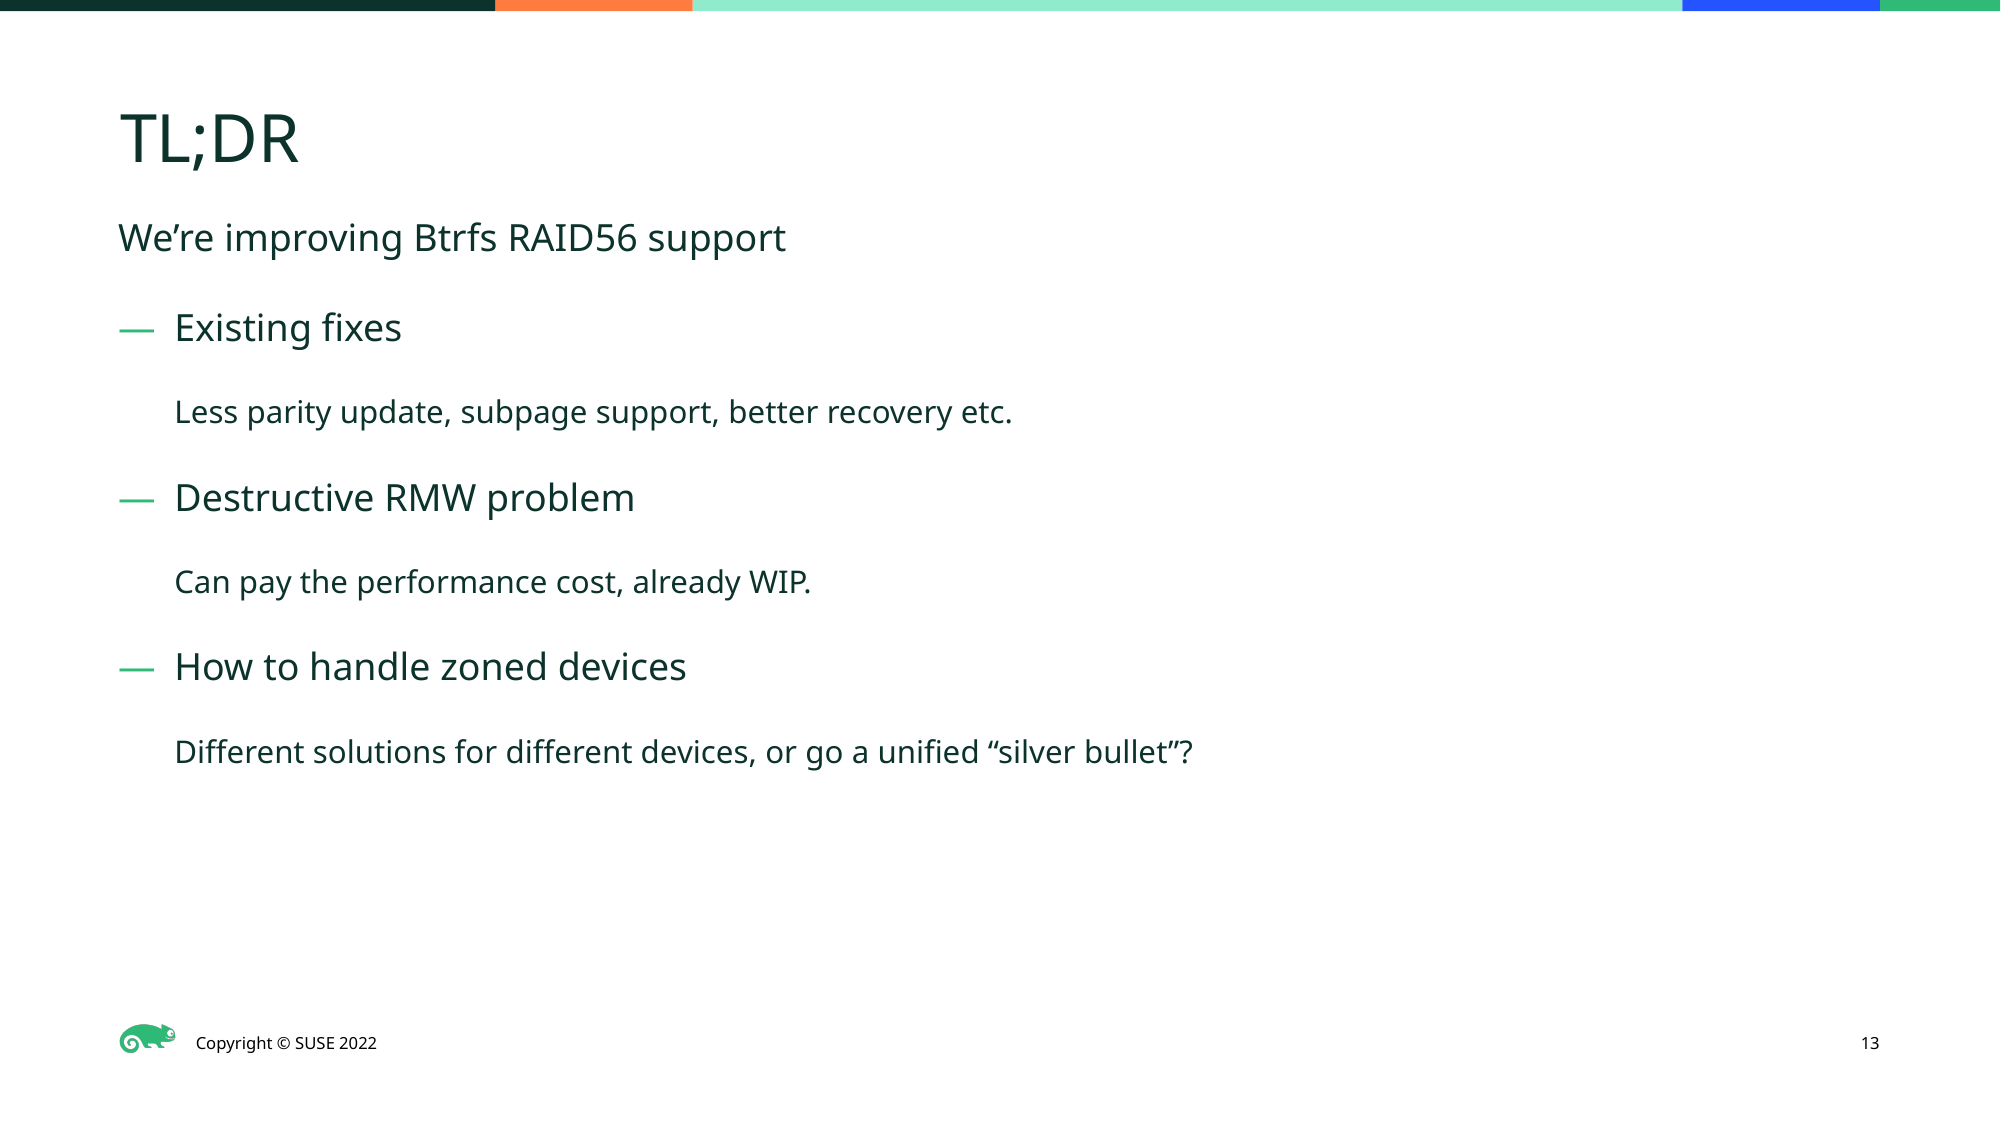

# TL;DR
We’re improving Btrfs RAID56 support
Existing fixes
Less parity update, subpage support, better recovery etc.
Destructive RMW problem
Can pay the performance cost, already WIP.
How to handle zoned devices
Different solutions for different devices, or go a unified “silver bullet”?
13